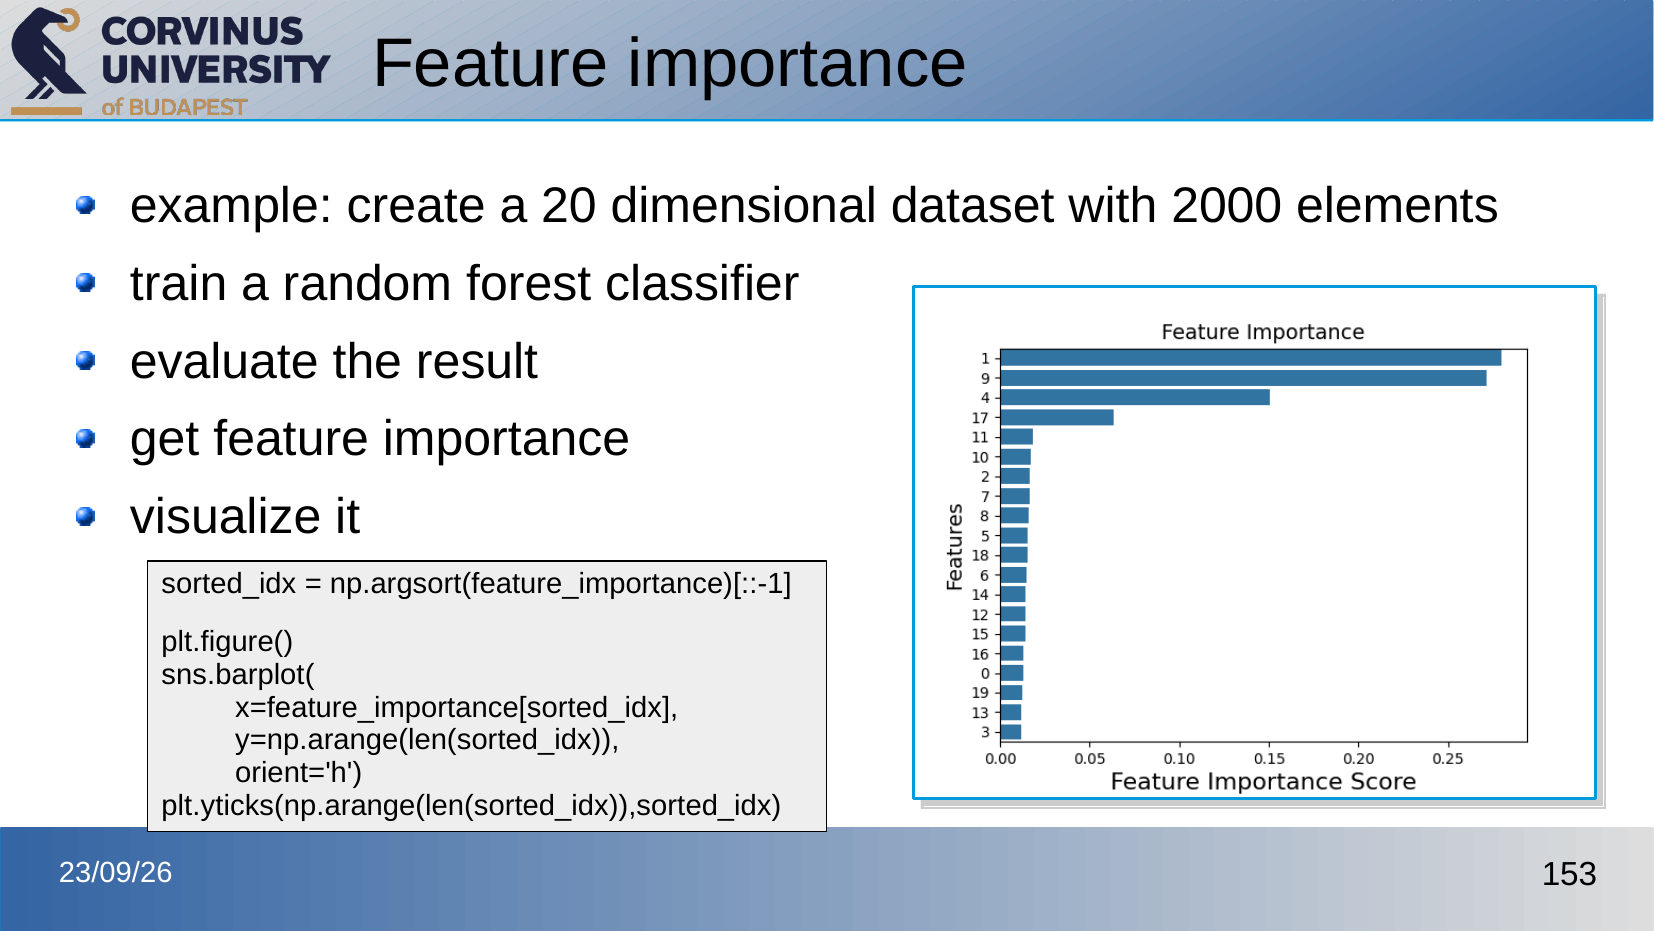

# Feature importance
example: create a 20 dimensional dataset with 2000 elements
train a random forest classifier
evaluate the result
get feature importance
visualize it
sorted_idx = np.argsort(feature_importance)[::-1]
plt.figure()
sns.barplot(
	x=feature_importance[sorted_idx],
	y=np.arange(len(sorted_idx)),
	orient='h')
plt.yticks(np.arange(len(sorted_idx)),sorted_idx)